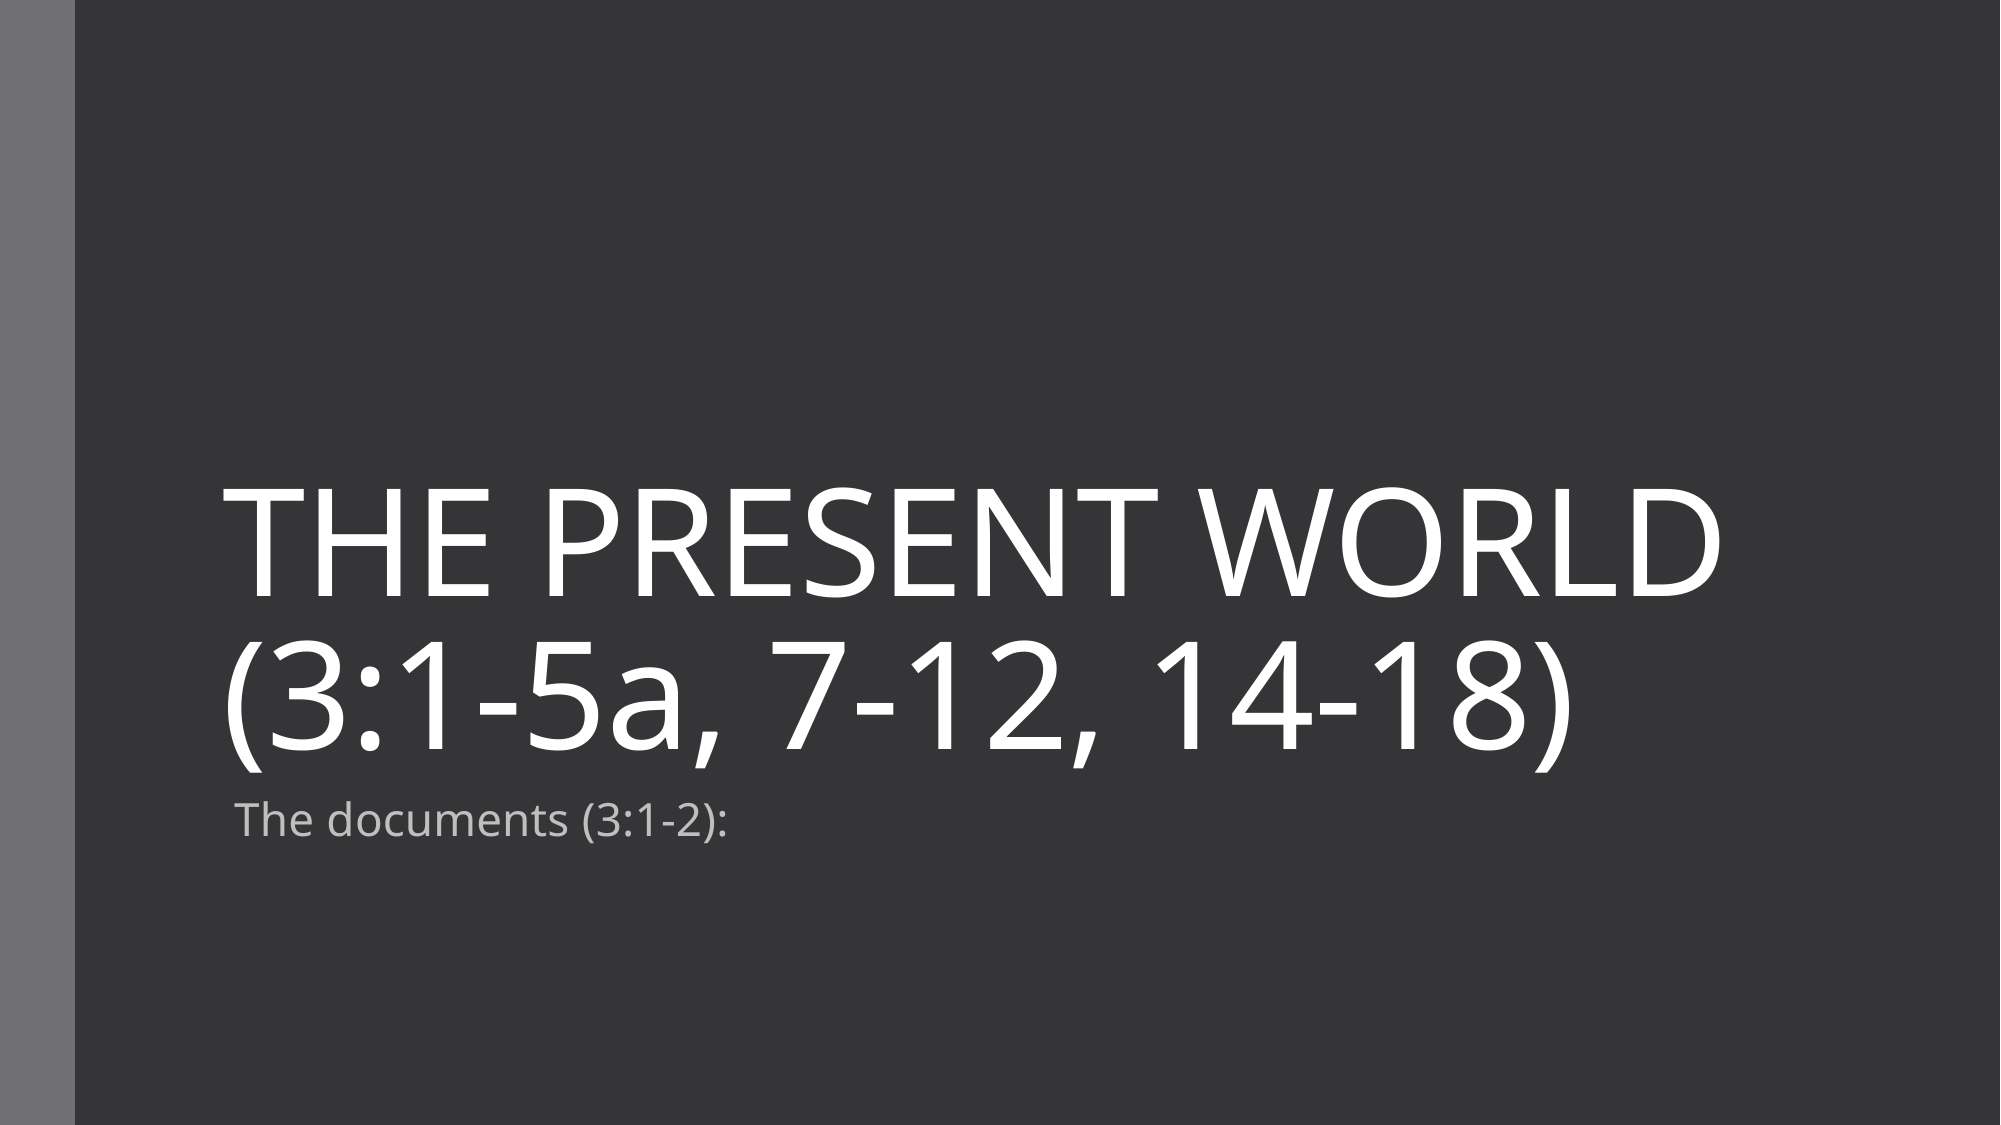

# THE PRESENT WORLD (3:1-5a, 7-12, 14-18)
 The documents (3:1-2):